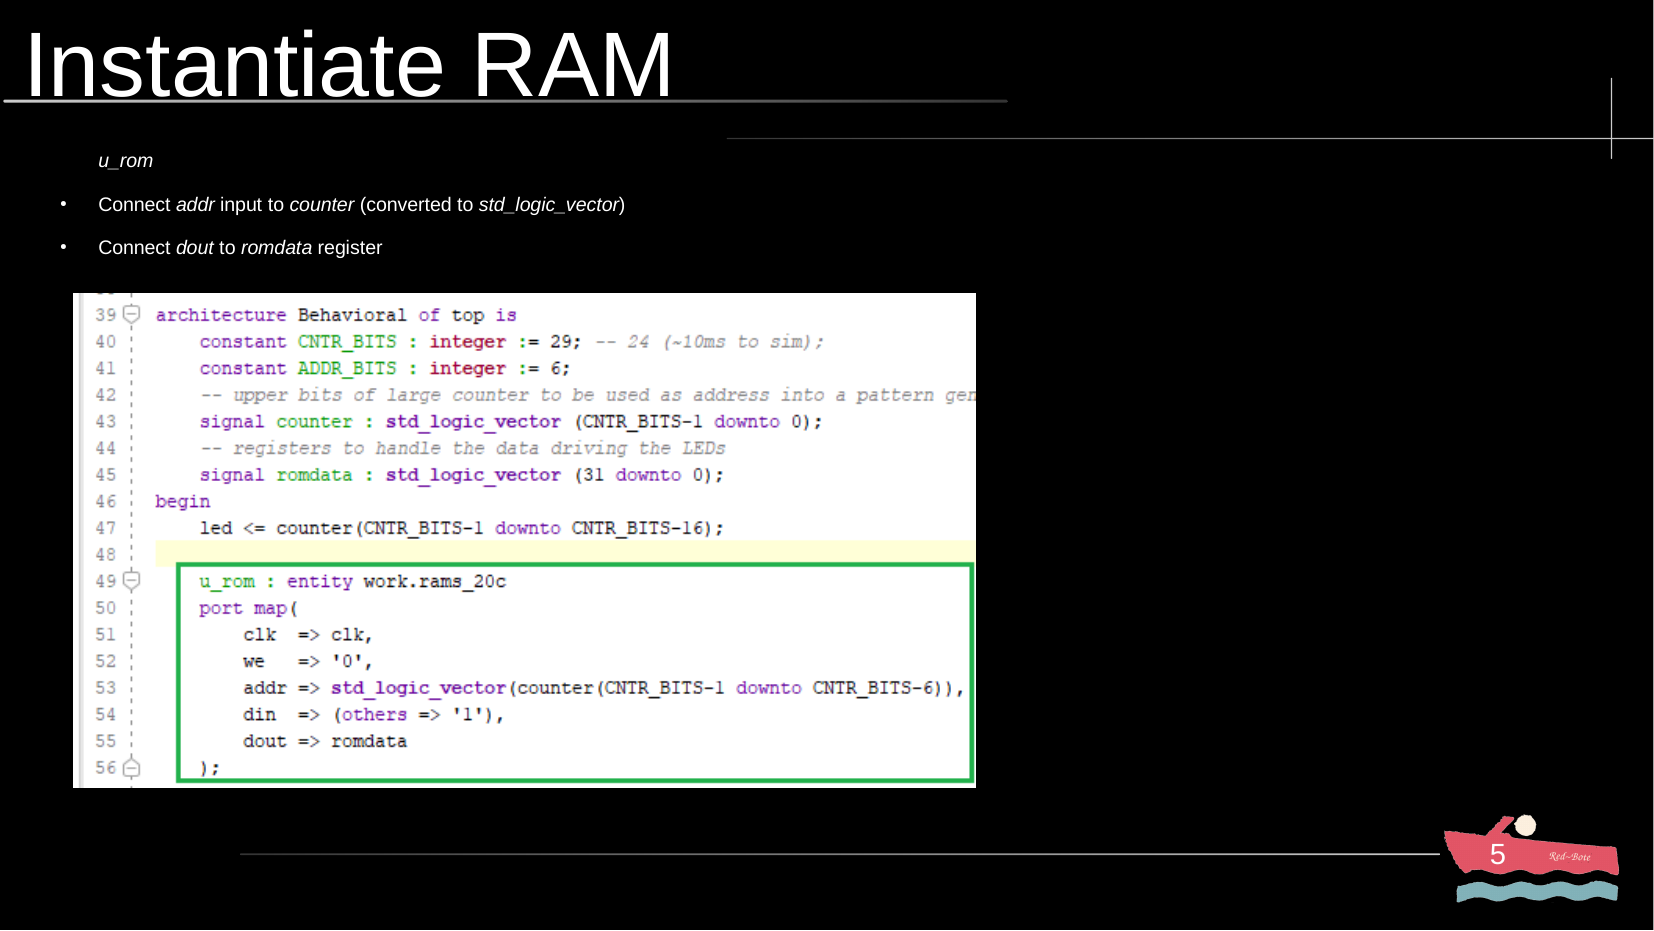

# Instantiate RAM
u_rom
Connect addr input to counter (converted to std_logic_vector)
Connect dout to romdata register
5